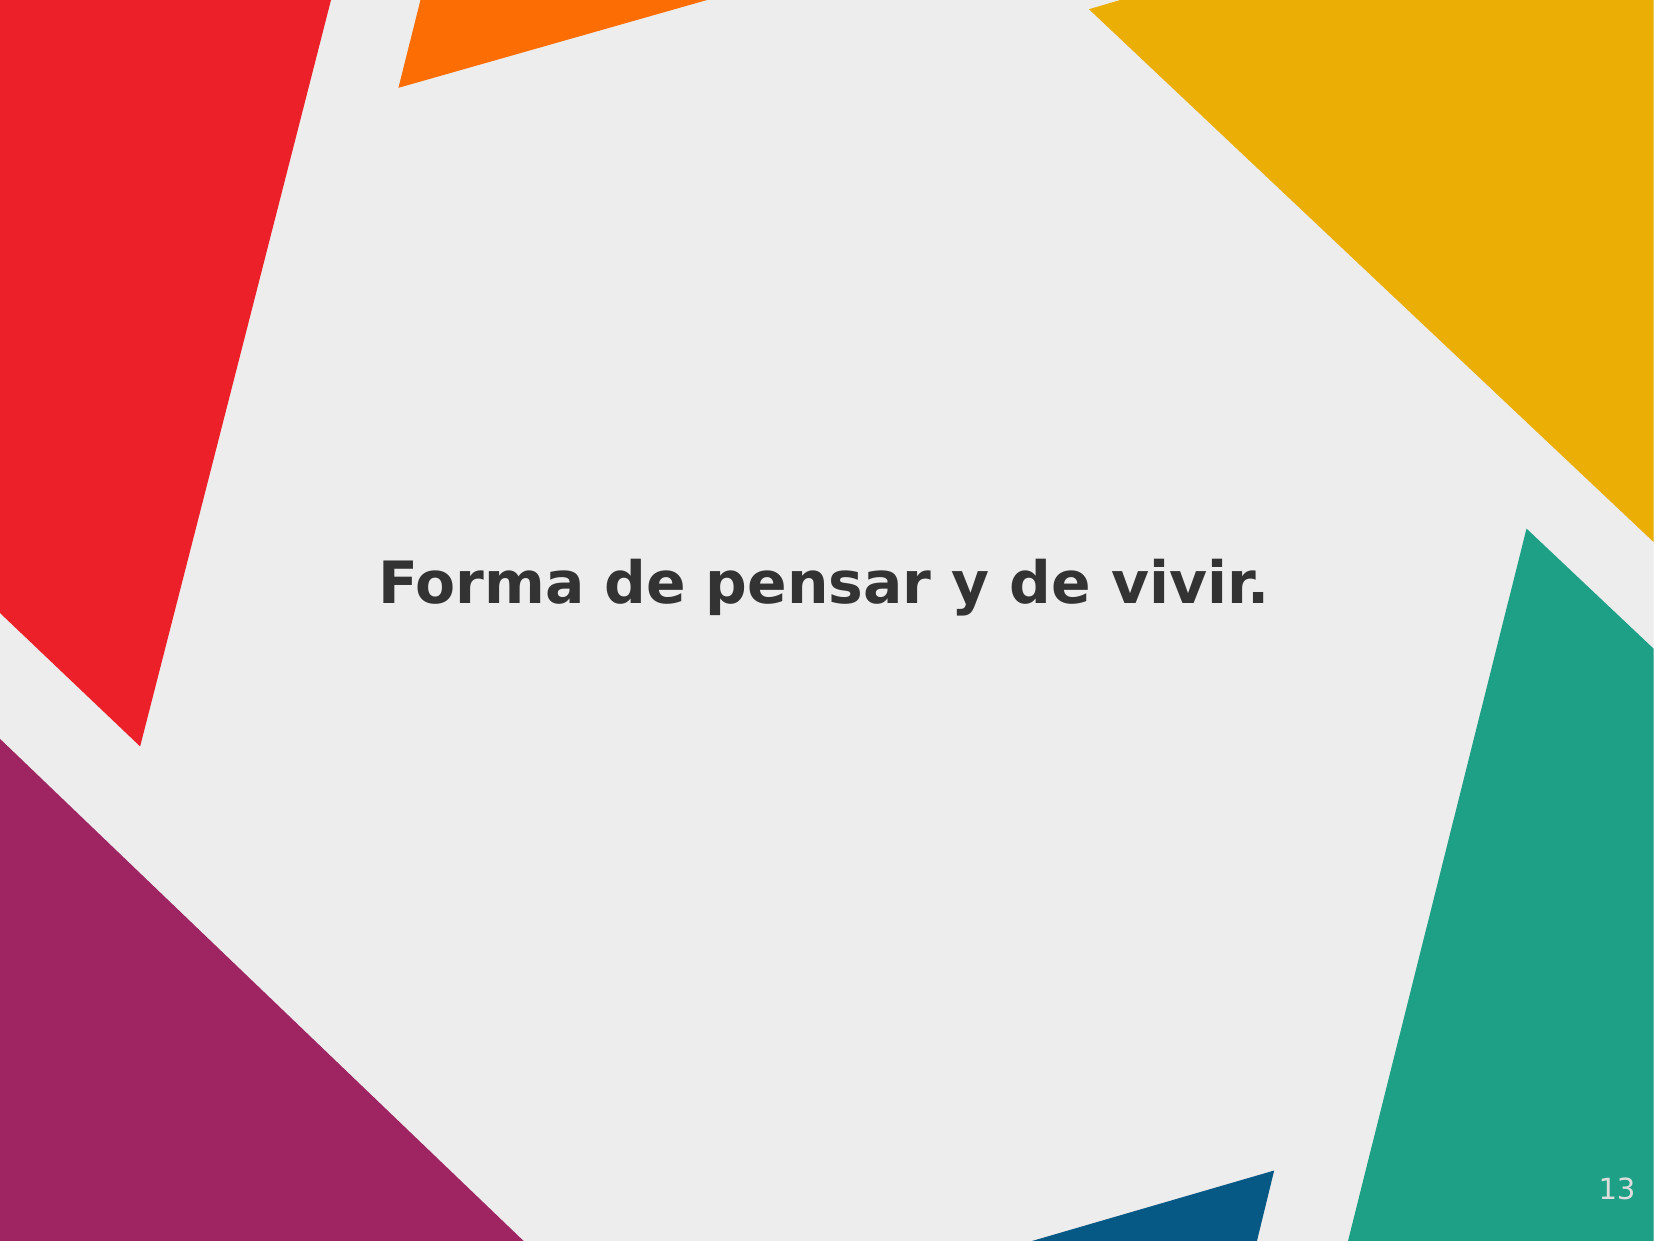

# Forma de pensar y de vivir.
13